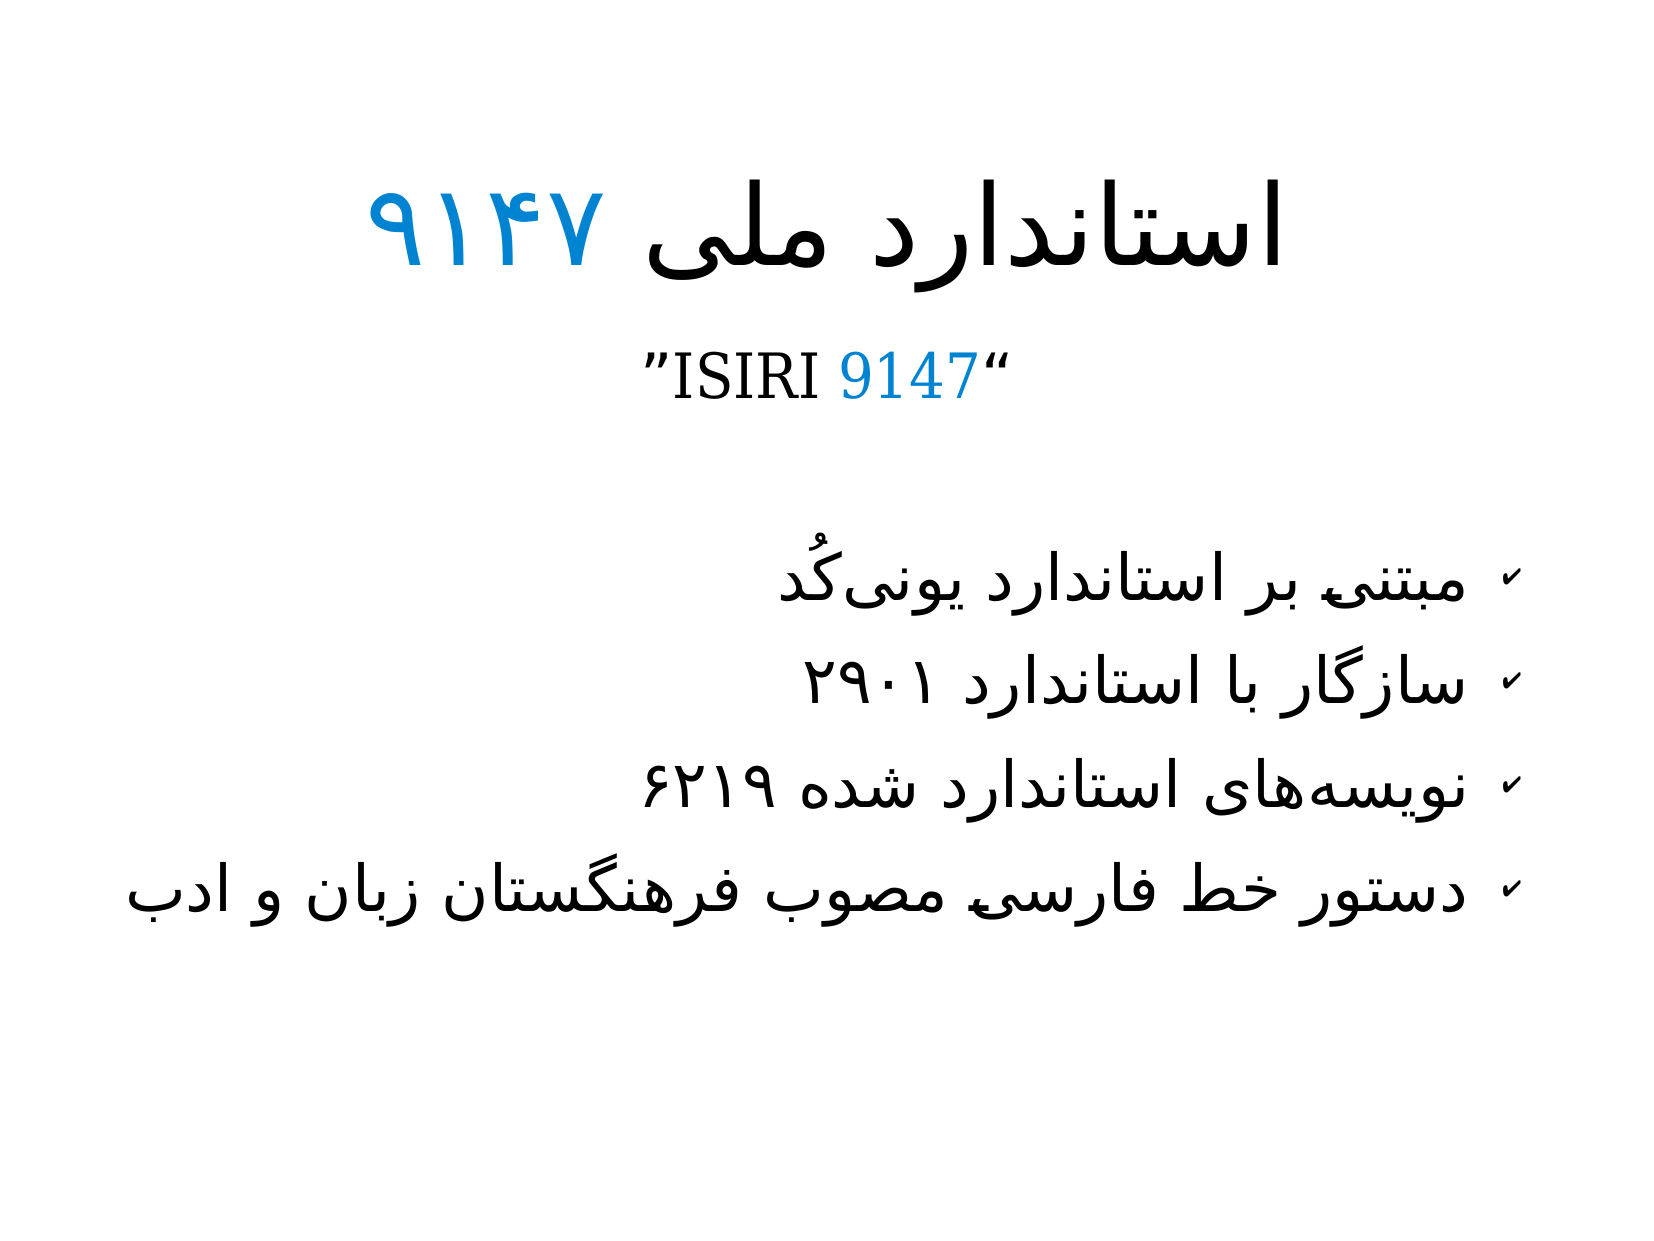

استاندارد ملی ۹۱۴۷
“ISIRI 9147”
# مبتنی بر استاندارد یونی‌کُد
سازگار با استاندارد ۲۹۰۱
نویسه‌های استاندارد شده ۶۲۱۹
دستور خط فارسی مصوب فرهنگستان زبان و ادب